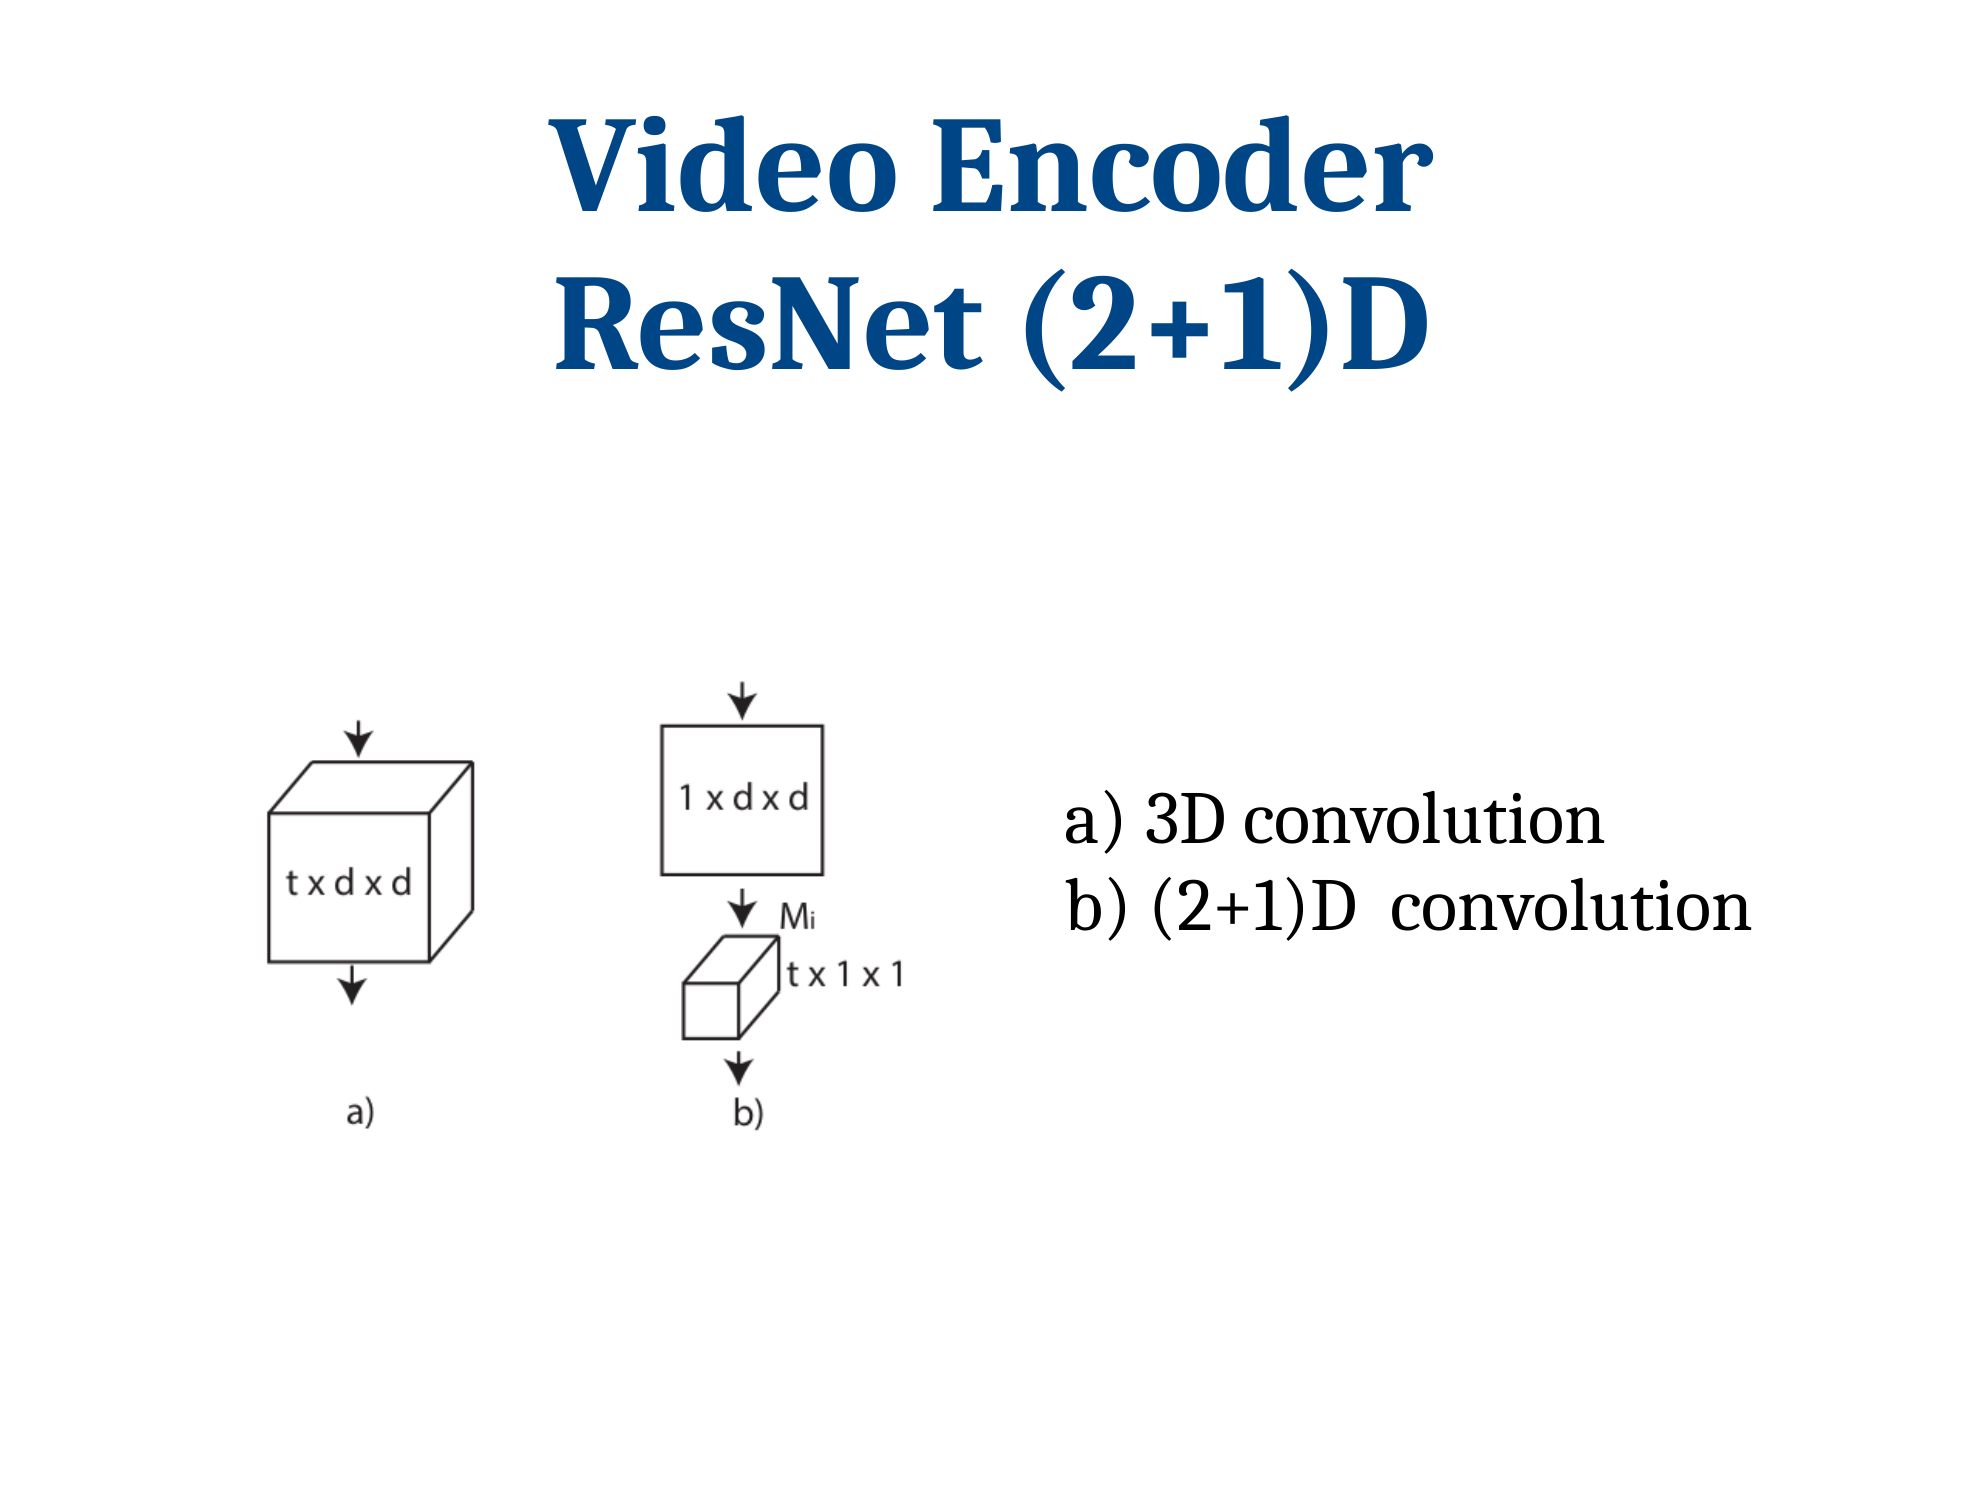

# Video Encoder ResNet (2+1)D
a) 3D convolution
b) (2+1)D convolution